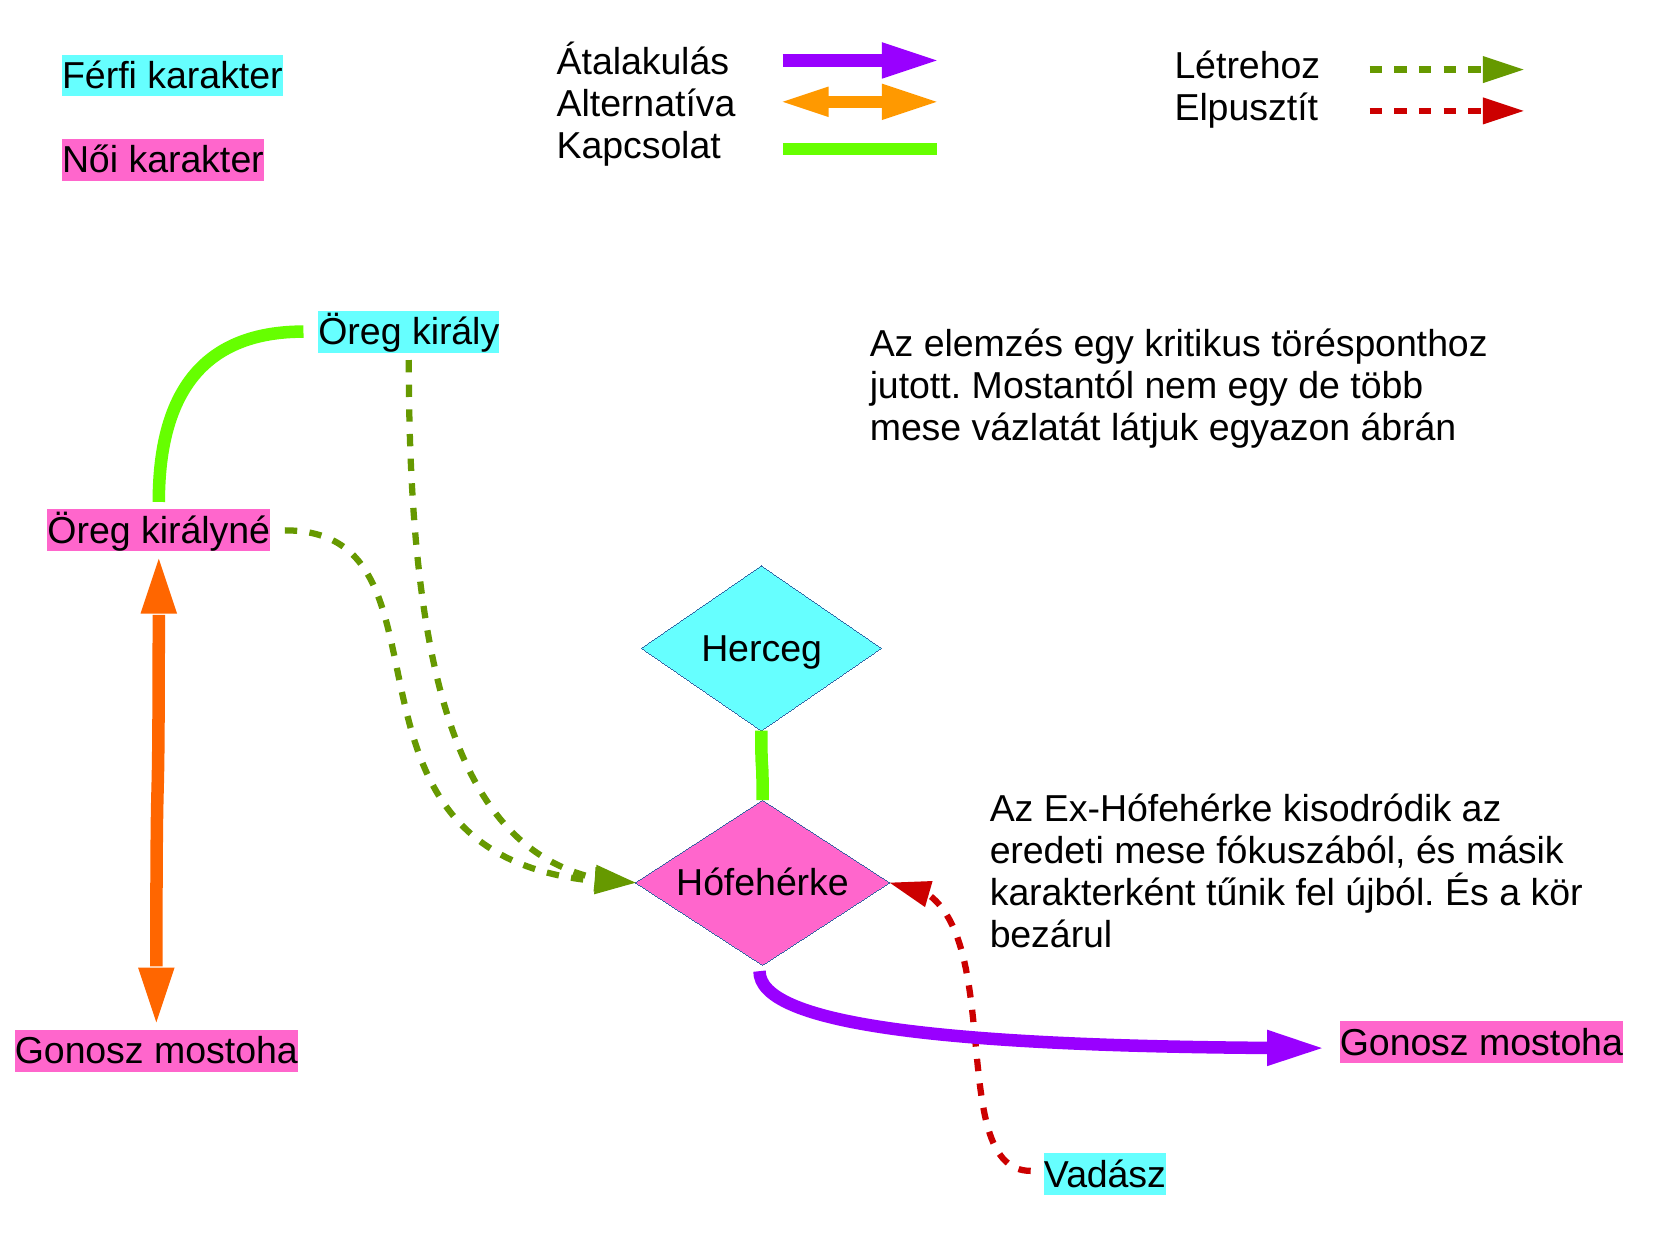

Átalakulás
Alternatíva
Kapcsolat
Létrehoz
Elpusztít
Férfi karakter
Női karakter
Öreg király
Az elemzés egy kritikus törésponthoz jutott. Mostantól nem egy de több mese vázlatát látjuk egyazon ábrán
Öreg királyné
Herceg
Az Ex-Hófehérke kisodródik az eredeti mese fókuszából, és másik karakterként tűnik fel újból. És a kör bezárul
Hófehérke
Gonosz mostoha
Gonosz mostoha
Vadász